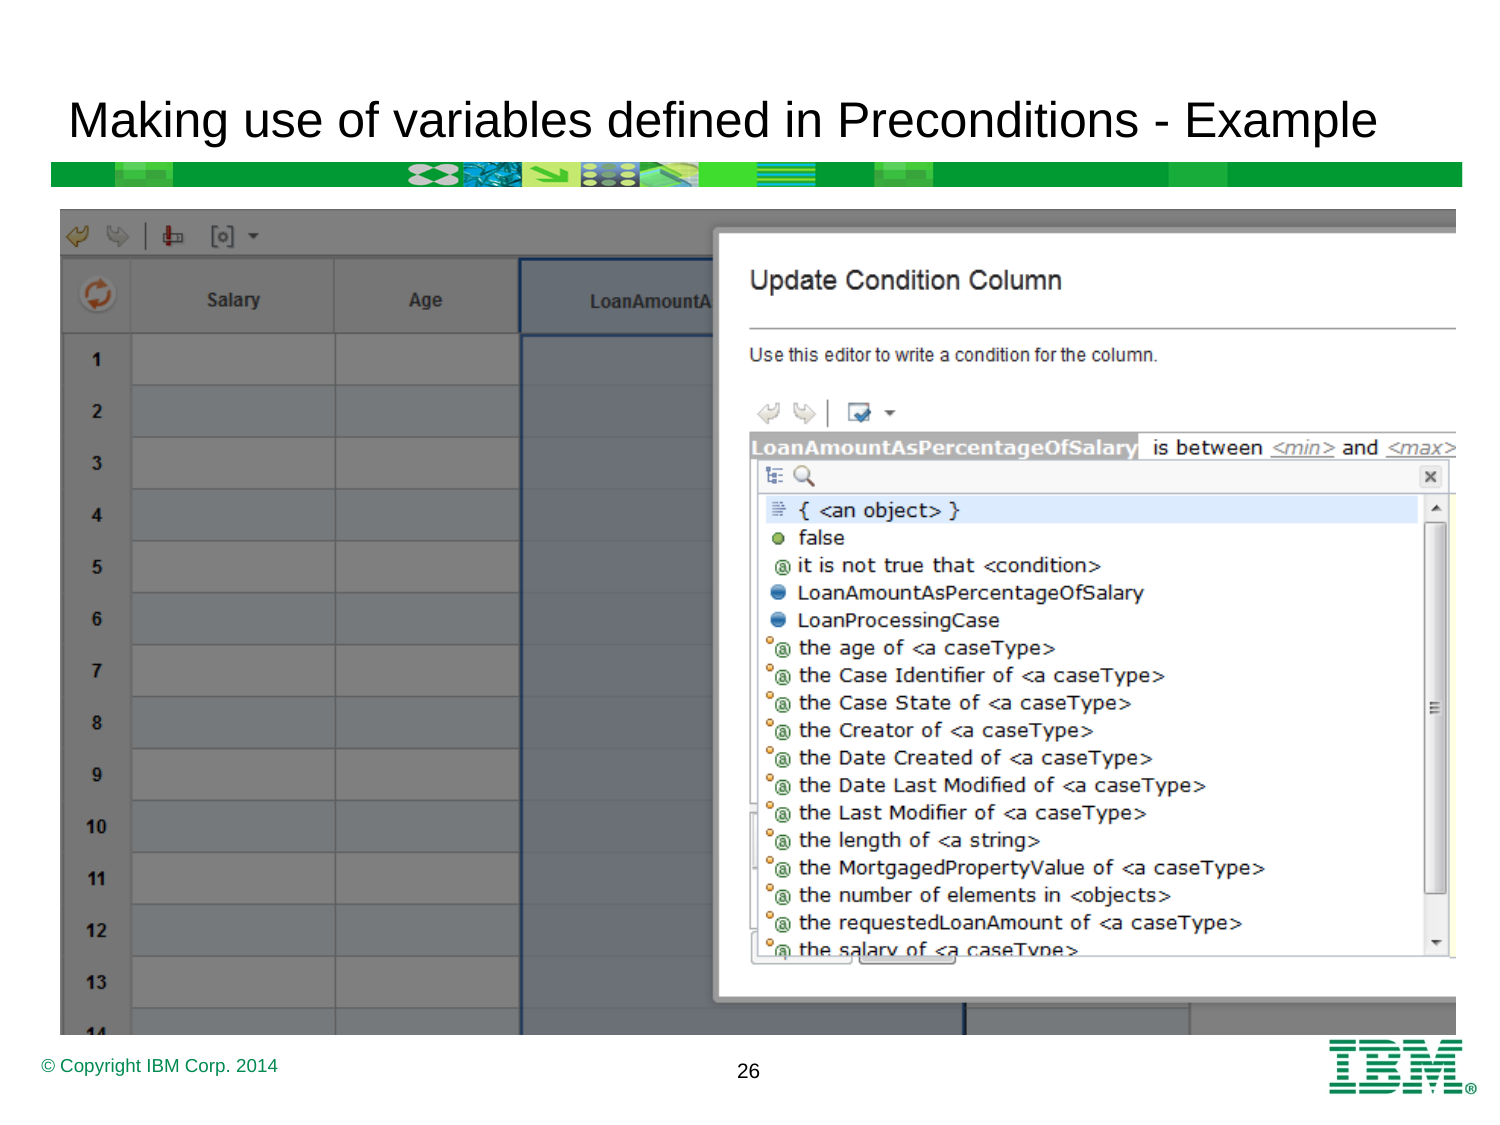

# Making use of variables defined in Preconditions - Example
26